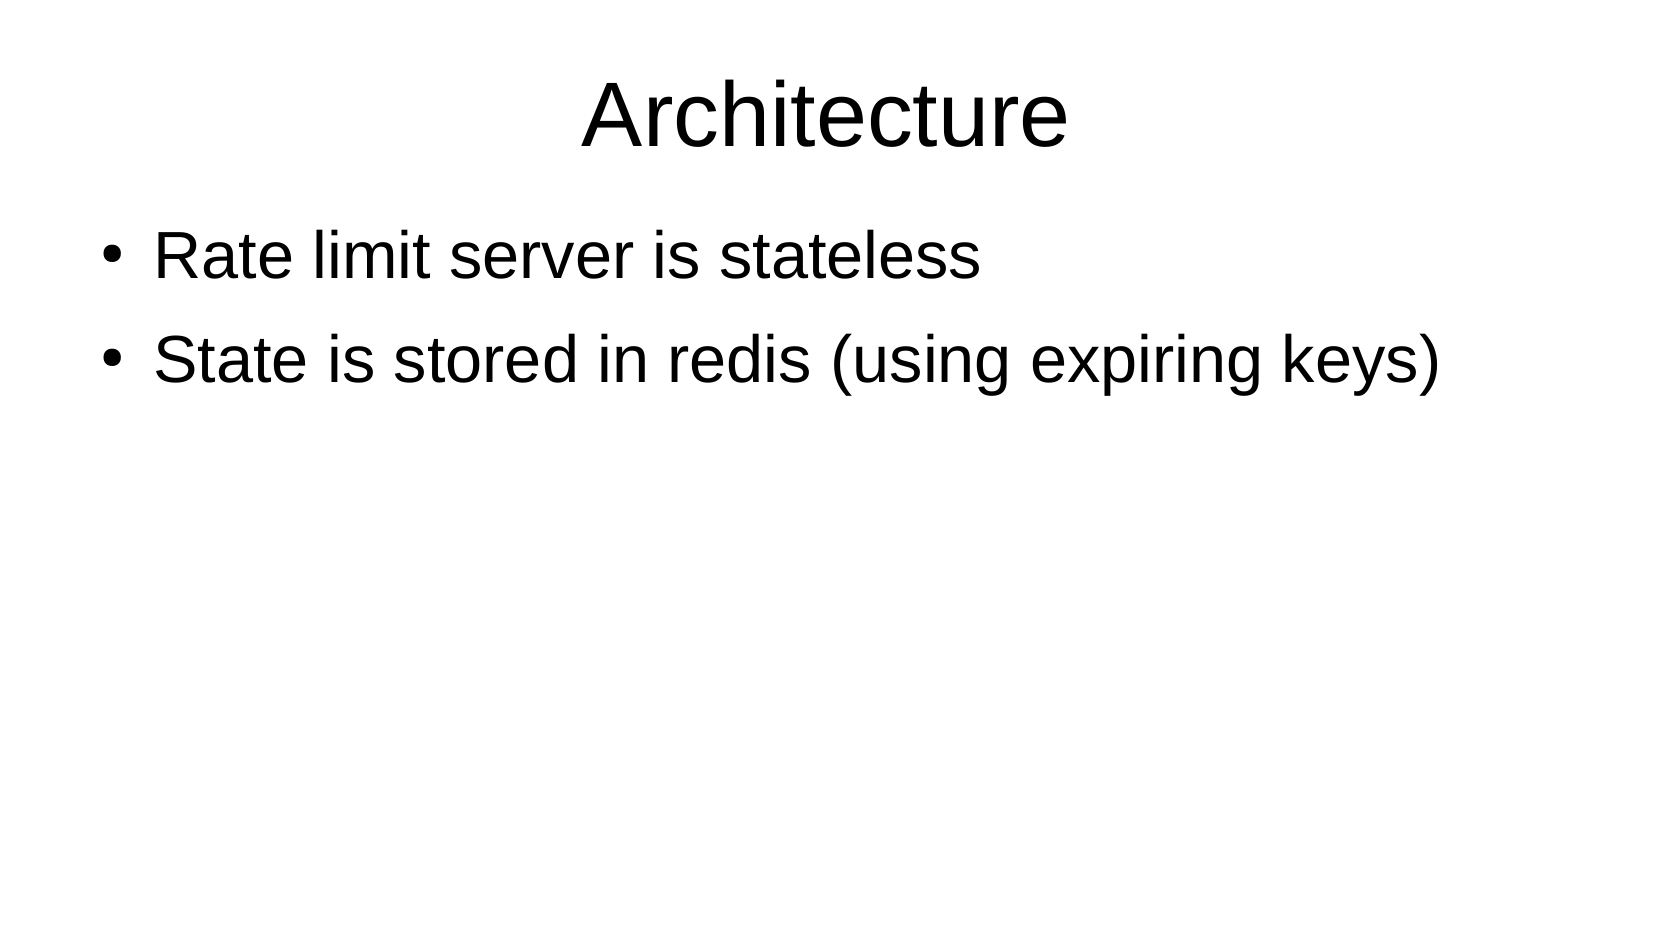

# Architecture
Rate limit server is stateless
State is stored in redis (using expiring keys)